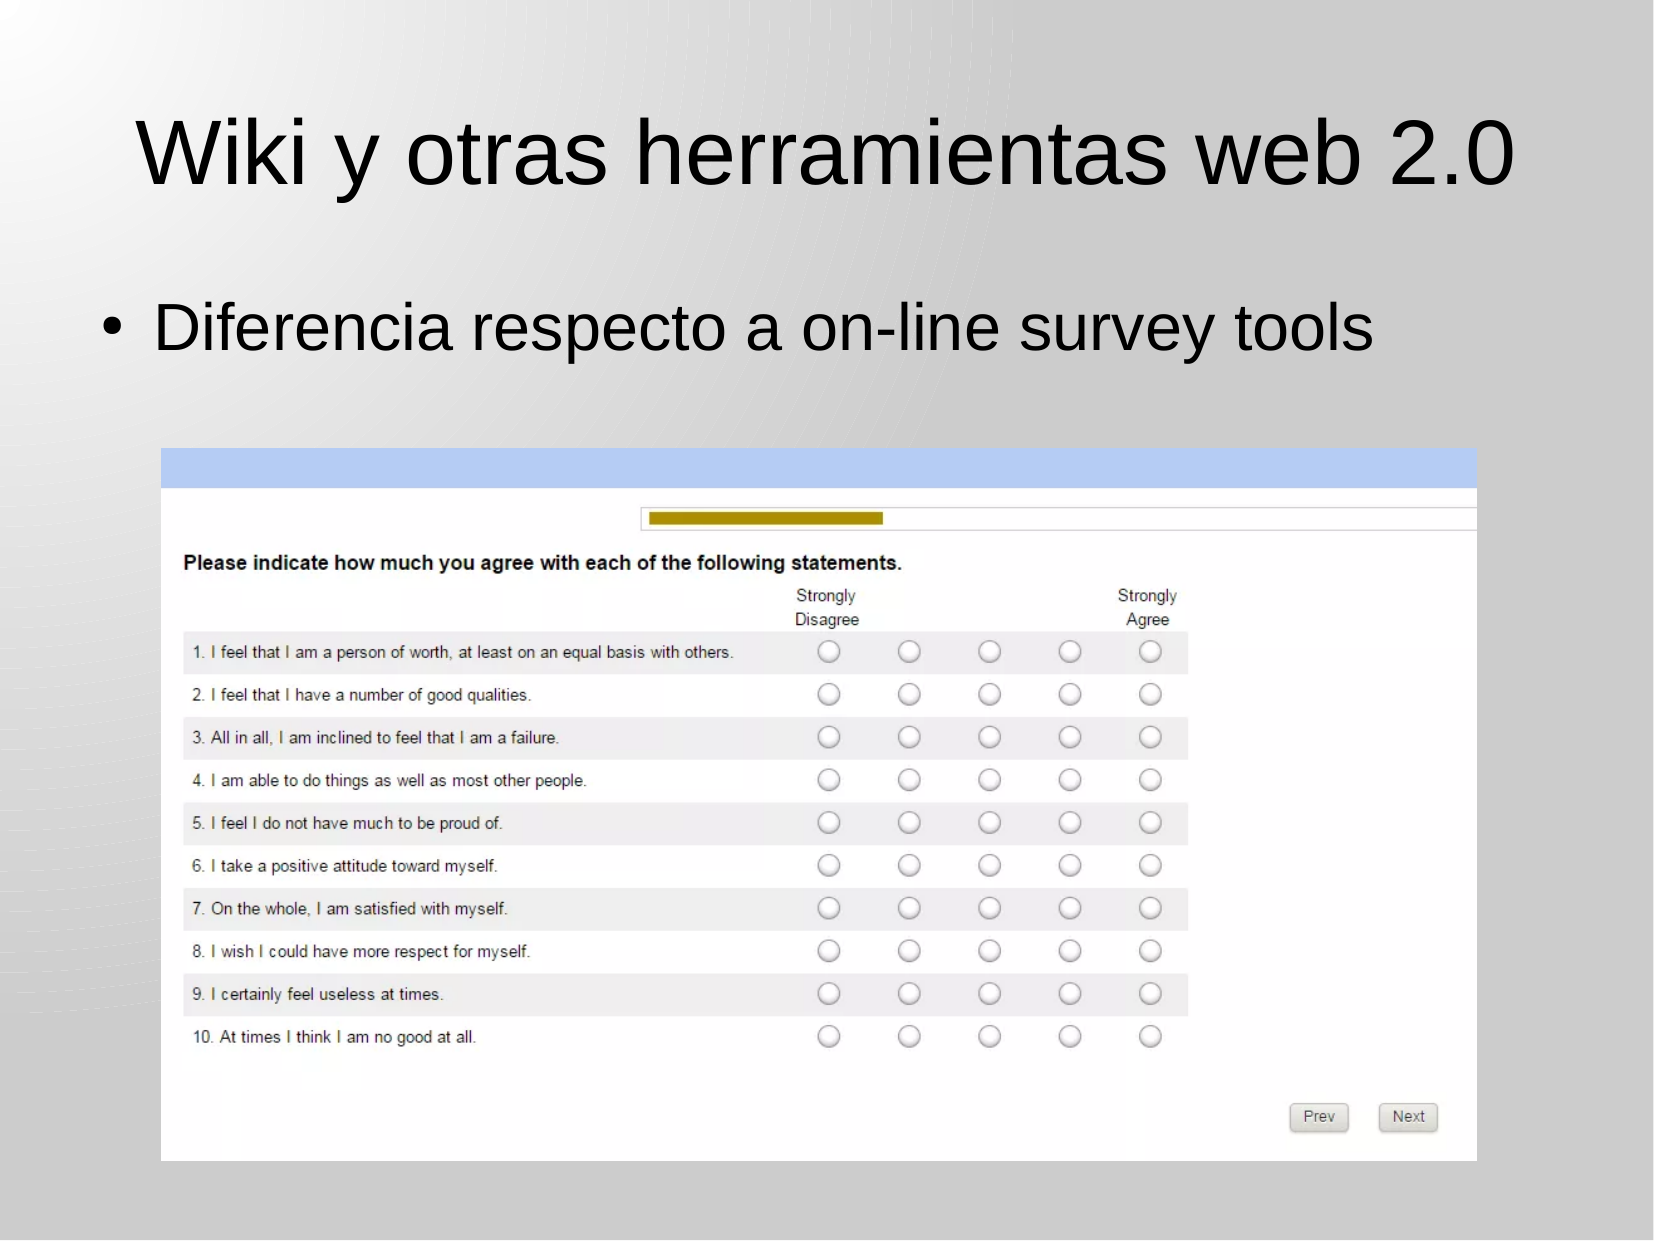

# Wiki y otras herramientas web 2.0
Diferencia respecto a on-line survey tools